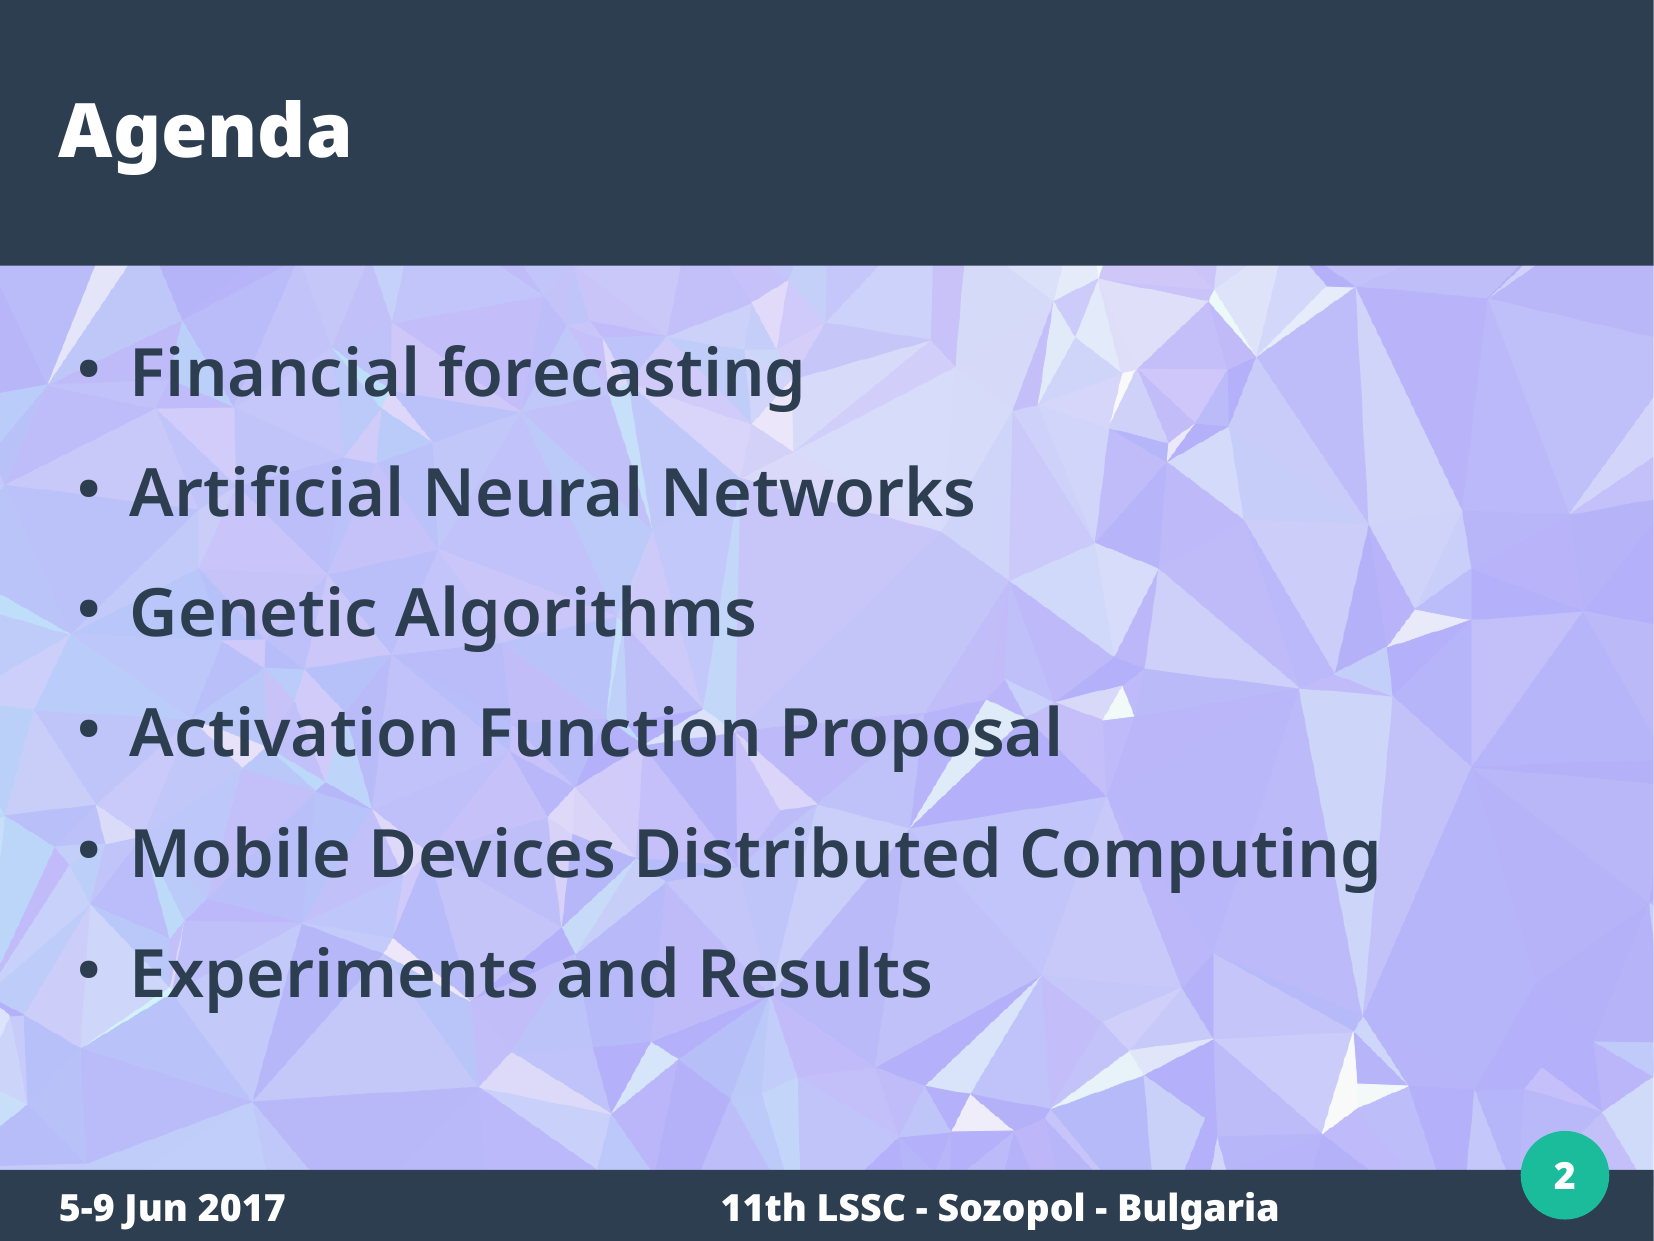

# Agenda
Financial forecasting
Artificial Neural Networks
Genetic Algorithms
Activation Function Proposal
Mobile Devices Distributed Computing
Experiments and Results
2
5-9 Jun 2017
11th LSSC - Sozopol - Bulgaria